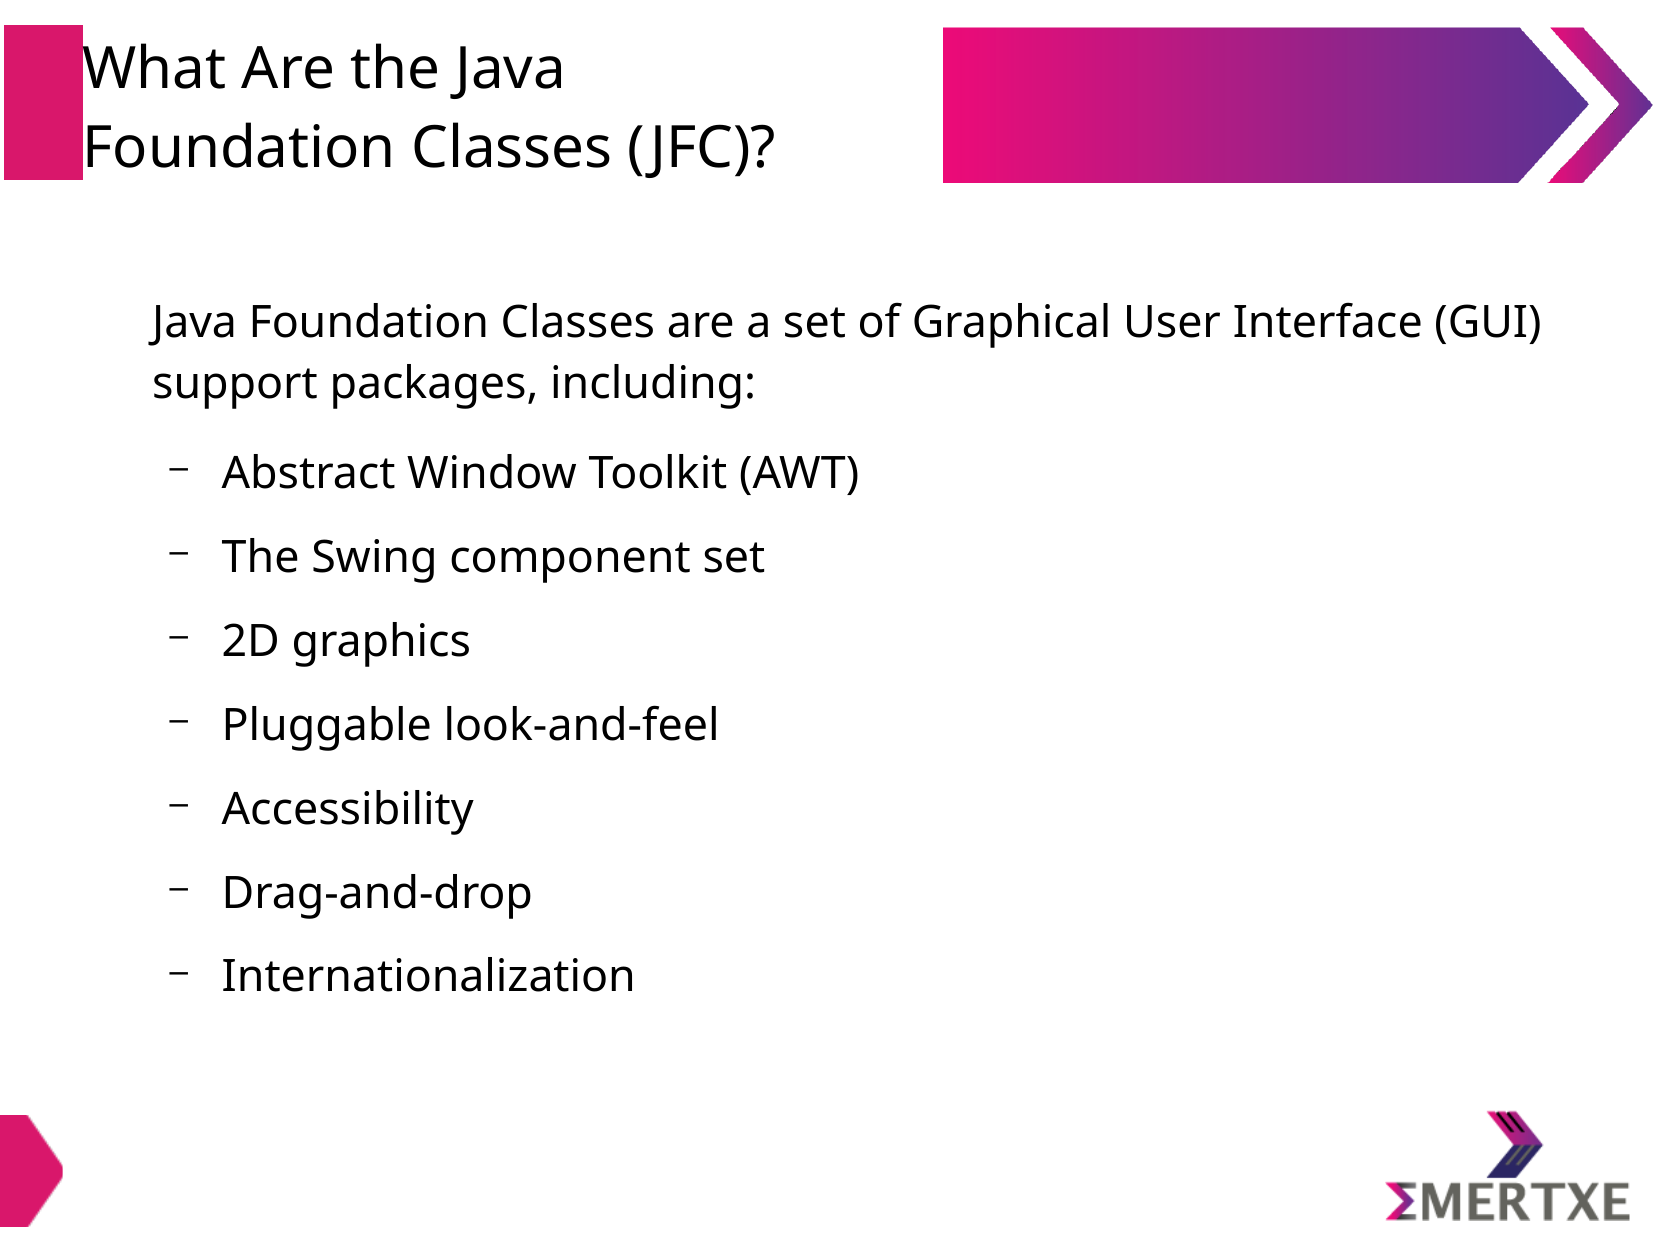

# What Are the Java Foundation Classes (JFC)?
Java Foundation Classes are a set of Graphical User Interface (GUI) support packages, including:
Abstract Window Toolkit (AWT)
The Swing component set
2D graphics
Pluggable look-and-feel
Accessibility
Drag-and-drop
Internationalization